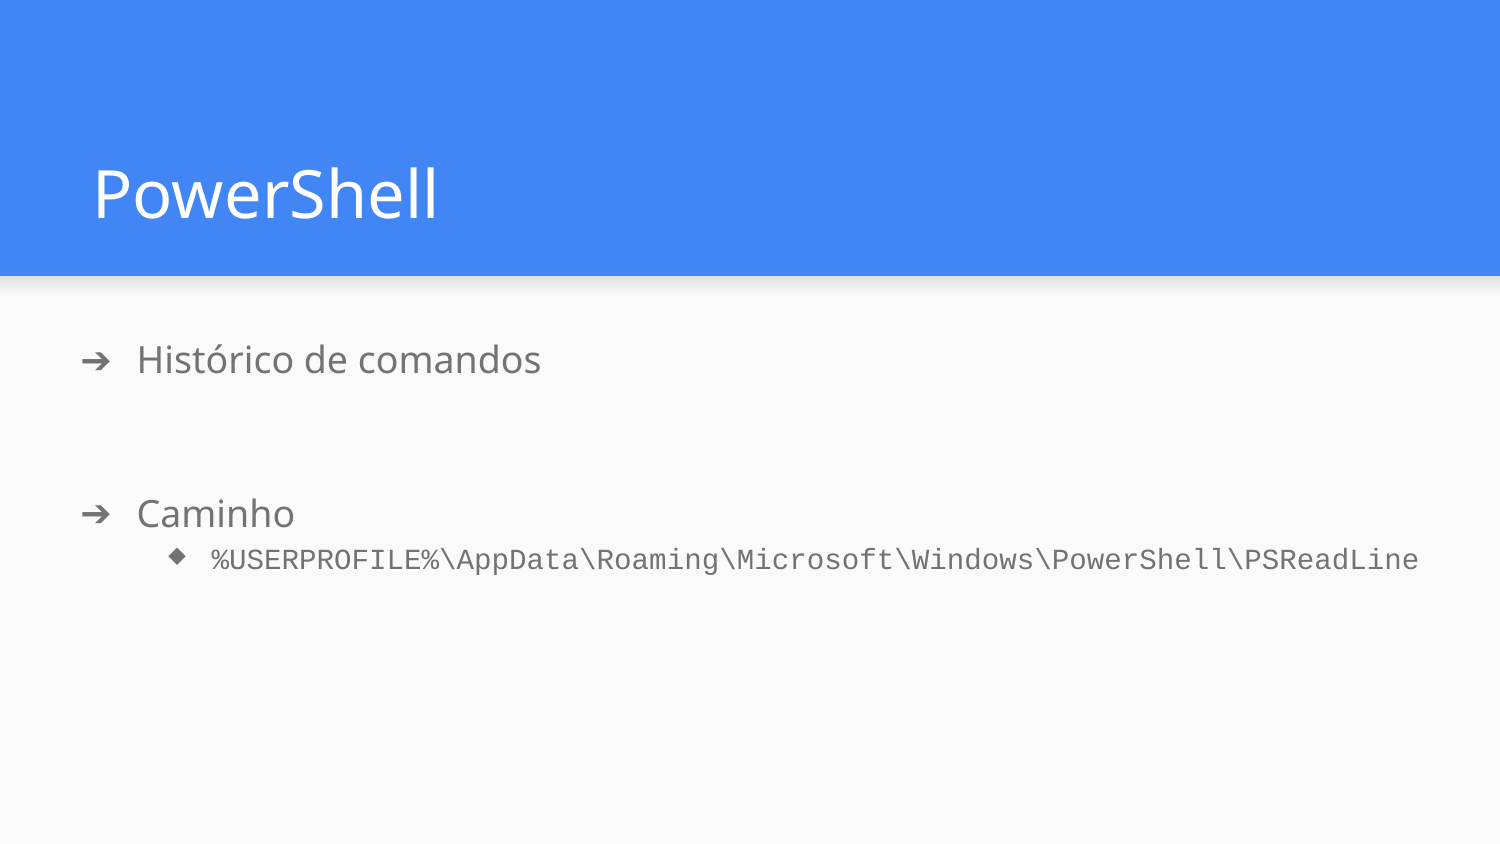

# PowerShell
Histórico de comandos
Caminho
%USERPROFILE%\AppData\Roaming\Microsoft\Windows\PowerShell\PSReadLine